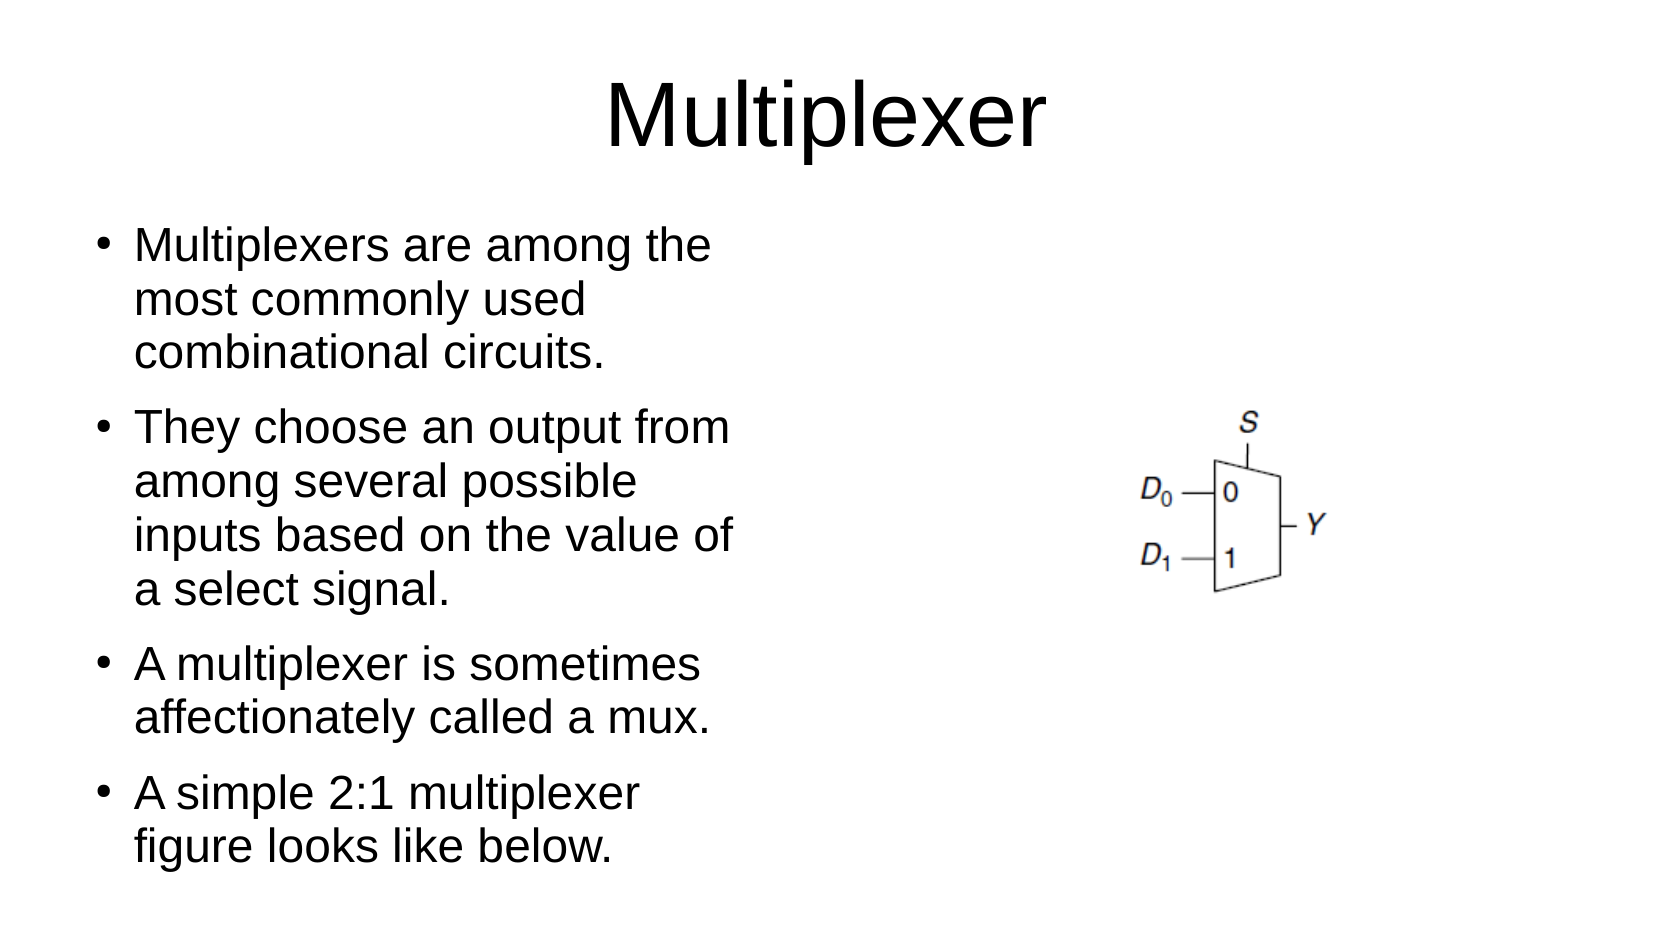

# Multiplexer
Multiplexers are among the most commonly used combinational circuits.
They choose an output from among several possible inputs based on the value of a select signal.
A multiplexer is sometimes affectionately called a mux.
A simple 2:1 multiplexer figure looks like below.